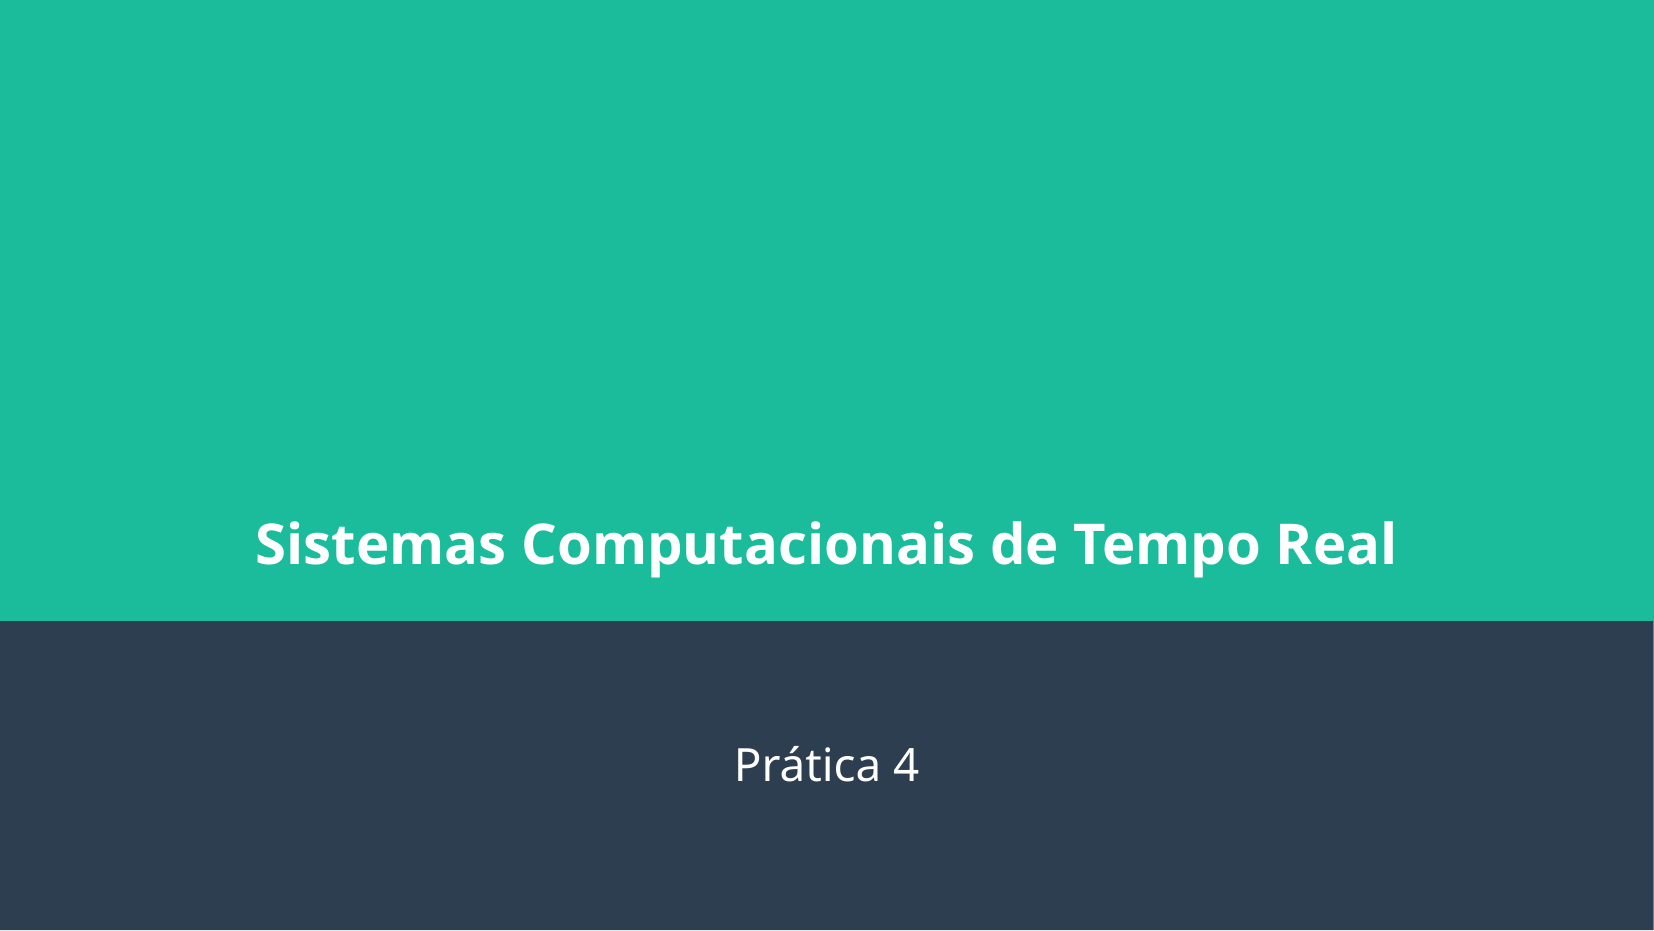

# Sistemas Computacionais de Tempo Real
Prática 4